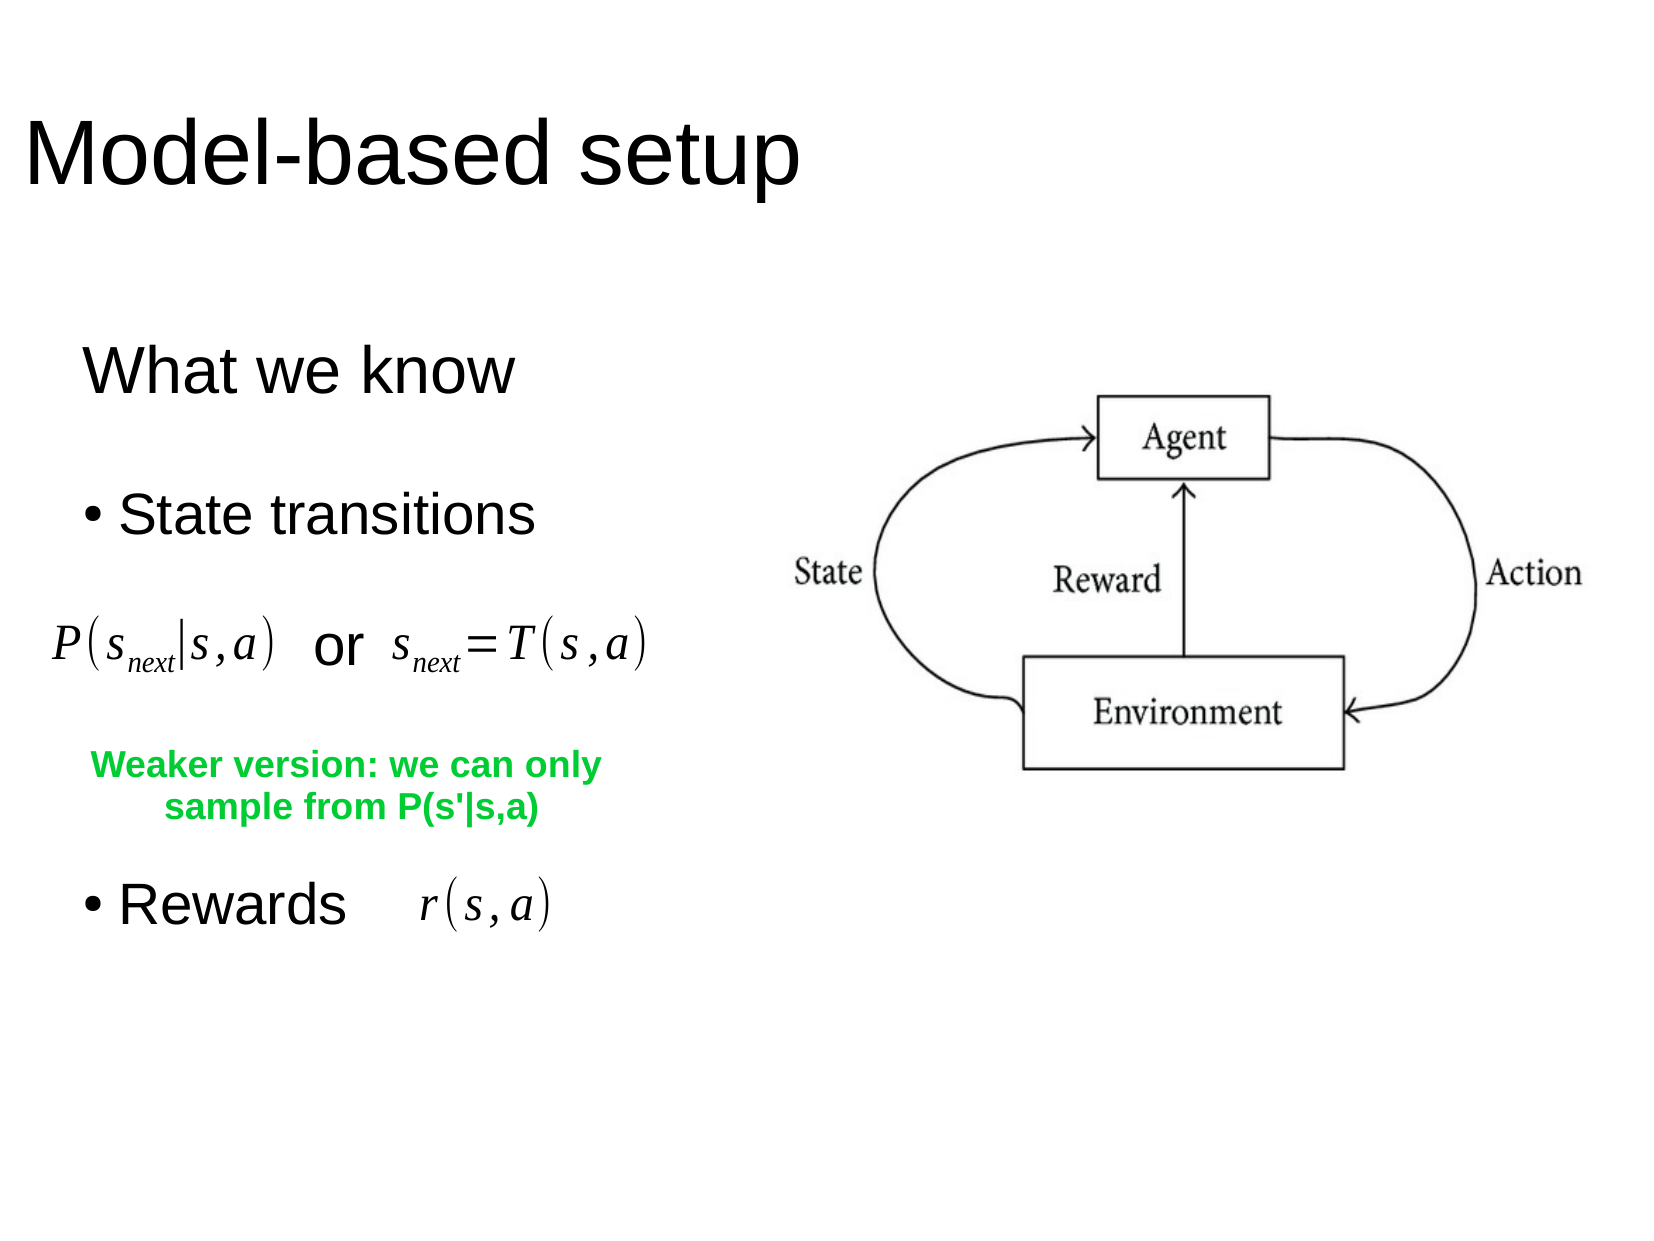

# Model-based setup
What we know
State transitions
 or
Rewards
Weaker version: we can only
sample from P(s'|s,a)